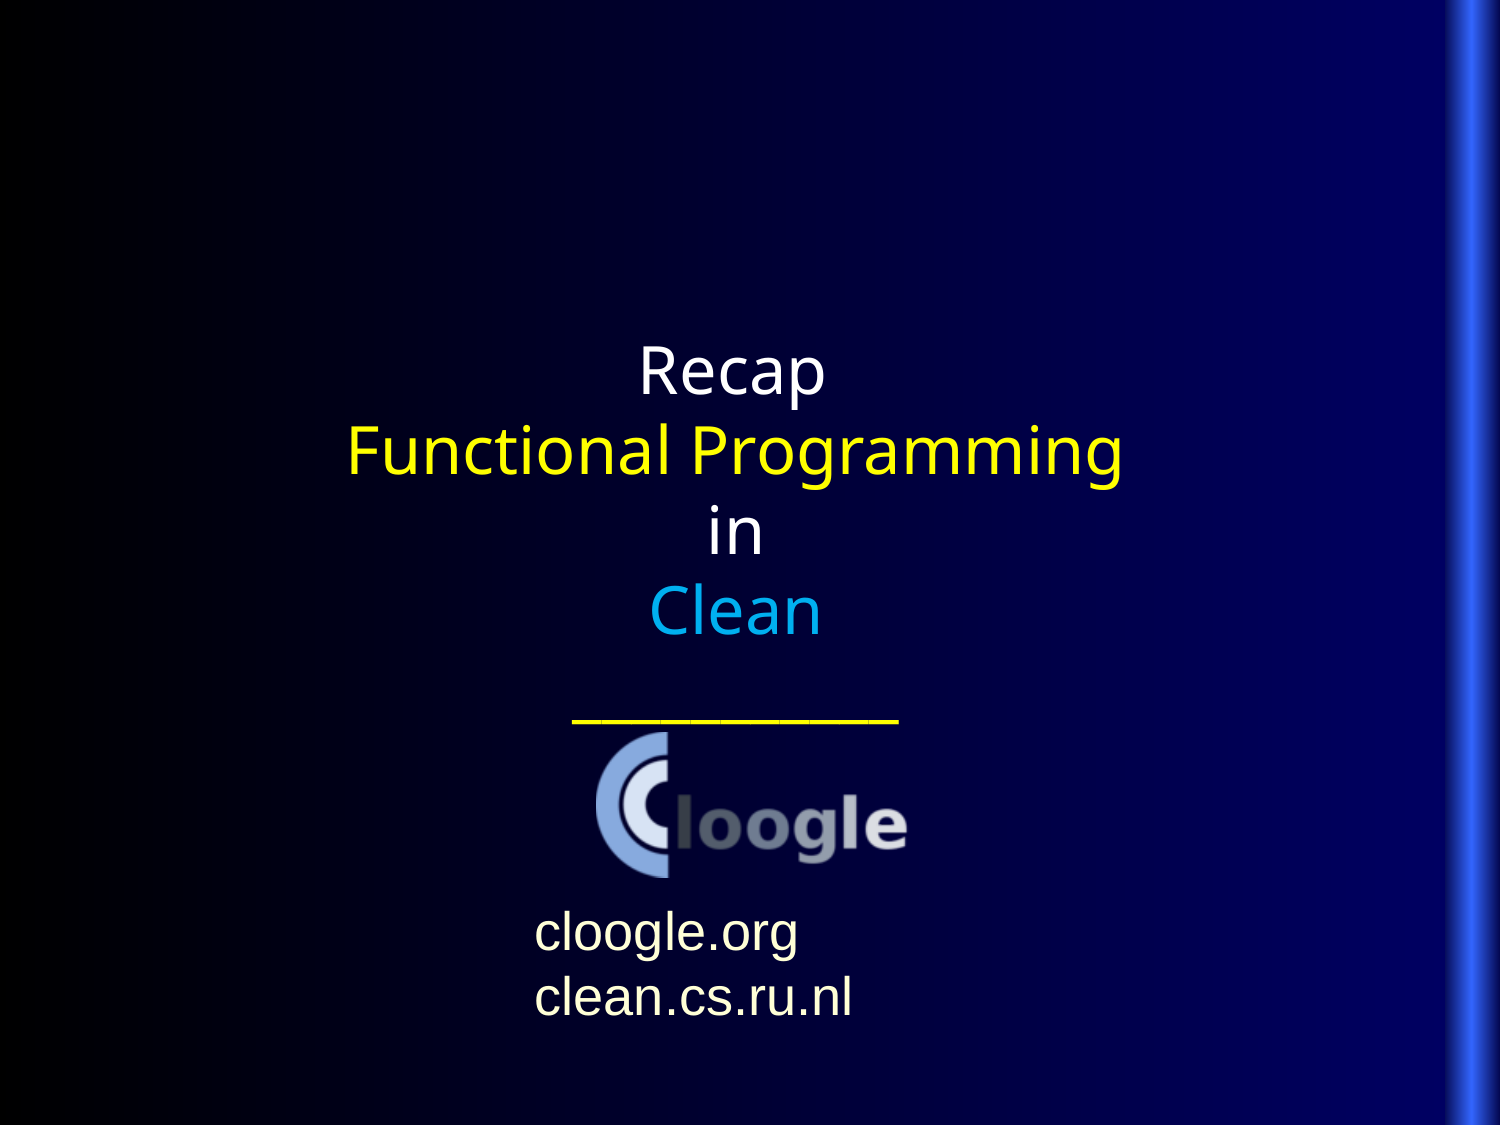

Recap
Functional Programming
in
Clean
___________
cloogle.org
clean.cs.ru.nl